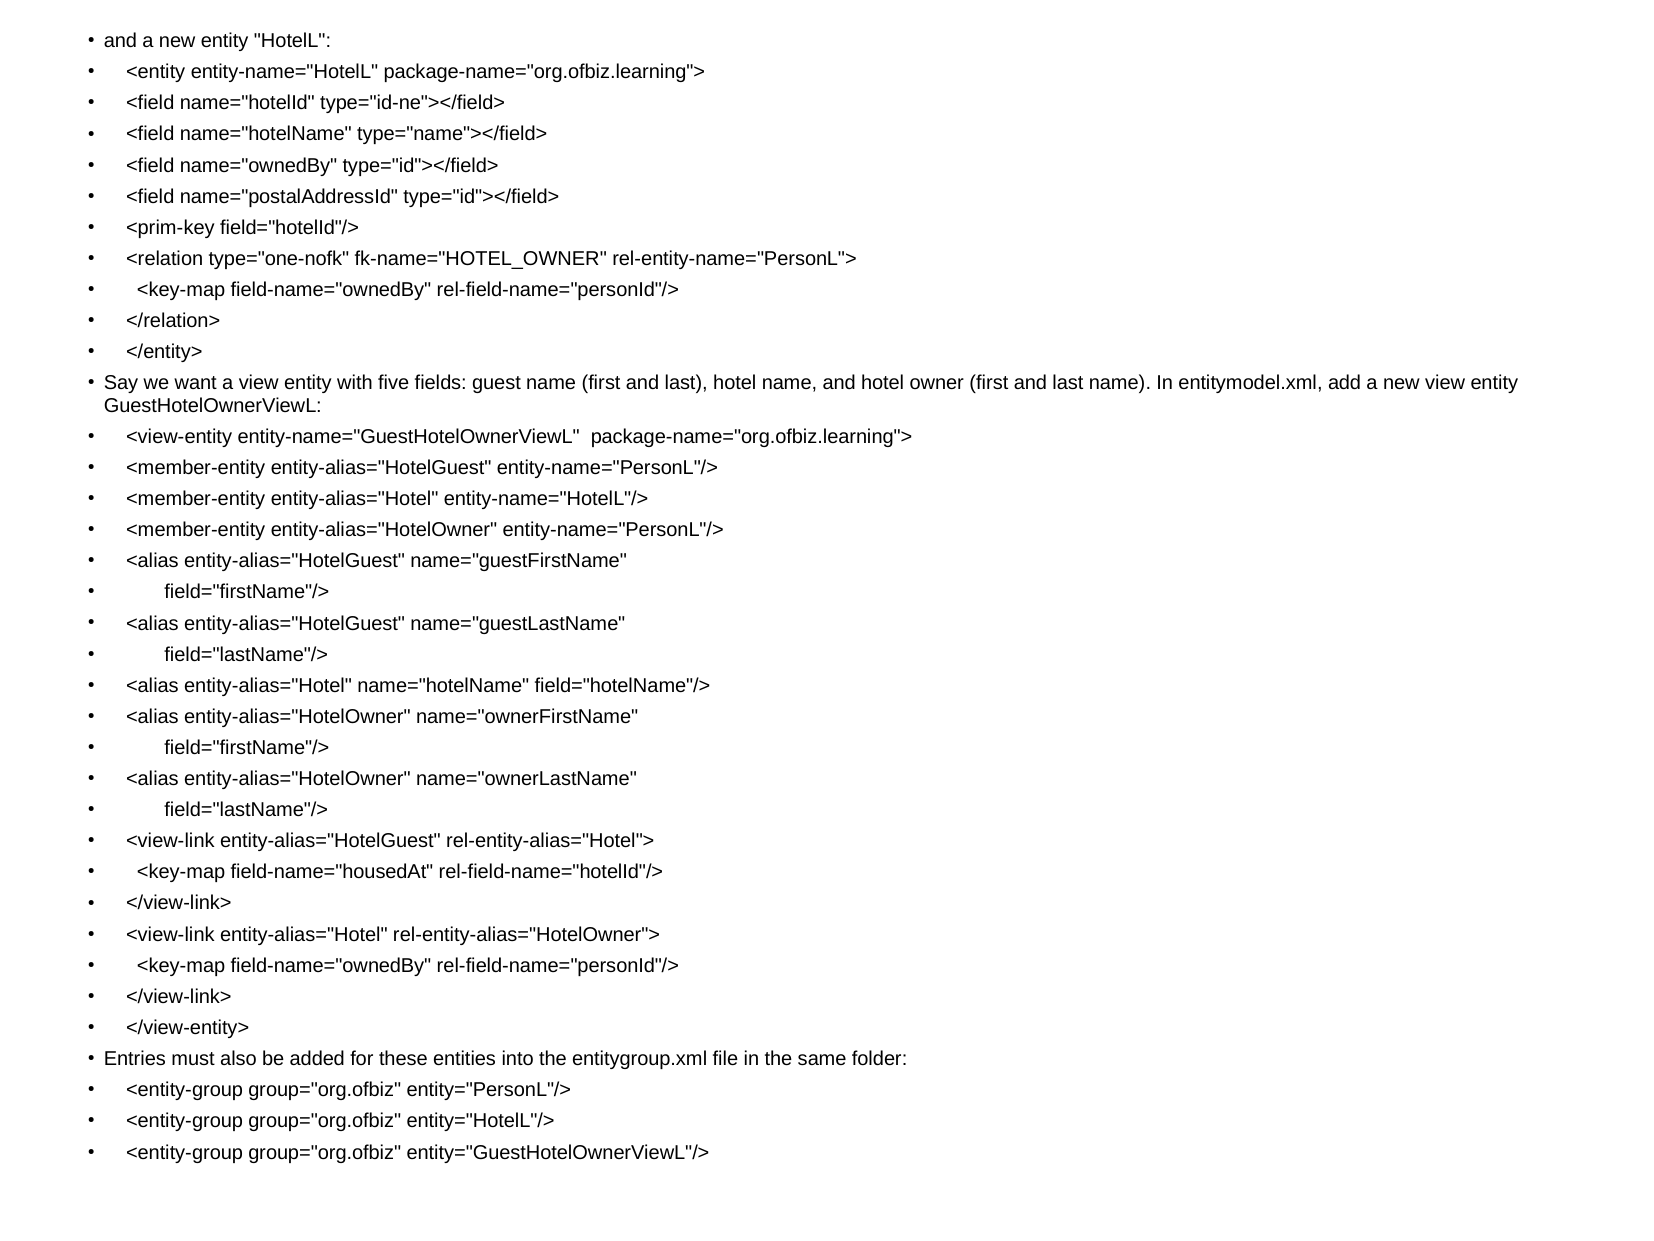

and a new entity "HotelL":
 <entity entity-name="HotelL" package-name="org.ofbiz.learning">
 <field name="hotelId" type="id-ne"></field>
 <field name="hotelName" type="name"></field>
 <field name="ownedBy" type="id"></field>
 <field name="postalAddressId" type="id"></field>
 <prim-key field="hotelId"/>
 <relation type="one-nofk" fk-name="HOTEL_OWNER" rel-entity-name="PersonL">
 <key-map field-name="ownedBy" rel-field-name="personId"/>
 </relation>
 </entity>
Say we want a view entity with five fields: guest name (first and last), hotel name, and hotel owner (first and last name). In entitymodel.xml, add a new view entity GuestHotelOwnerViewL:
 <view-entity entity-name="GuestHotelOwnerViewL" package-name="org.ofbiz.learning">
 <member-entity entity-alias="HotelGuest" entity-name="PersonL"/>
 <member-entity entity-alias="Hotel" entity-name="HotelL"/>
 <member-entity entity-alias="HotelOwner" entity-name="PersonL"/>
 <alias entity-alias="HotelGuest" name="guestFirstName"
 field="firstName"/>
 <alias entity-alias="HotelGuest" name="guestLastName"
 field="lastName"/>
 <alias entity-alias="Hotel" name="hotelName" field="hotelName"/>
 <alias entity-alias="HotelOwner" name="ownerFirstName"
 field="firstName"/>
 <alias entity-alias="HotelOwner" name="ownerLastName"
 field="lastName"/>
 <view-link entity-alias="HotelGuest" rel-entity-alias="Hotel">
 <key-map field-name="housedAt" rel-field-name="hotelId"/>
 </view-link>
 <view-link entity-alias="Hotel" rel-entity-alias="HotelOwner">
 <key-map field-name="ownedBy" rel-field-name="personId"/>
 </view-link>
 </view-entity>
Entries must also be added for these entities into the entitygroup.xml file in the same folder:
 <entity-group group="org.ofbiz" entity="PersonL"/>
 <entity-group group="org.ofbiz" entity="HotelL"/>
 <entity-group group="org.ofbiz" entity="GuestHotelOwnerViewL"/>
#